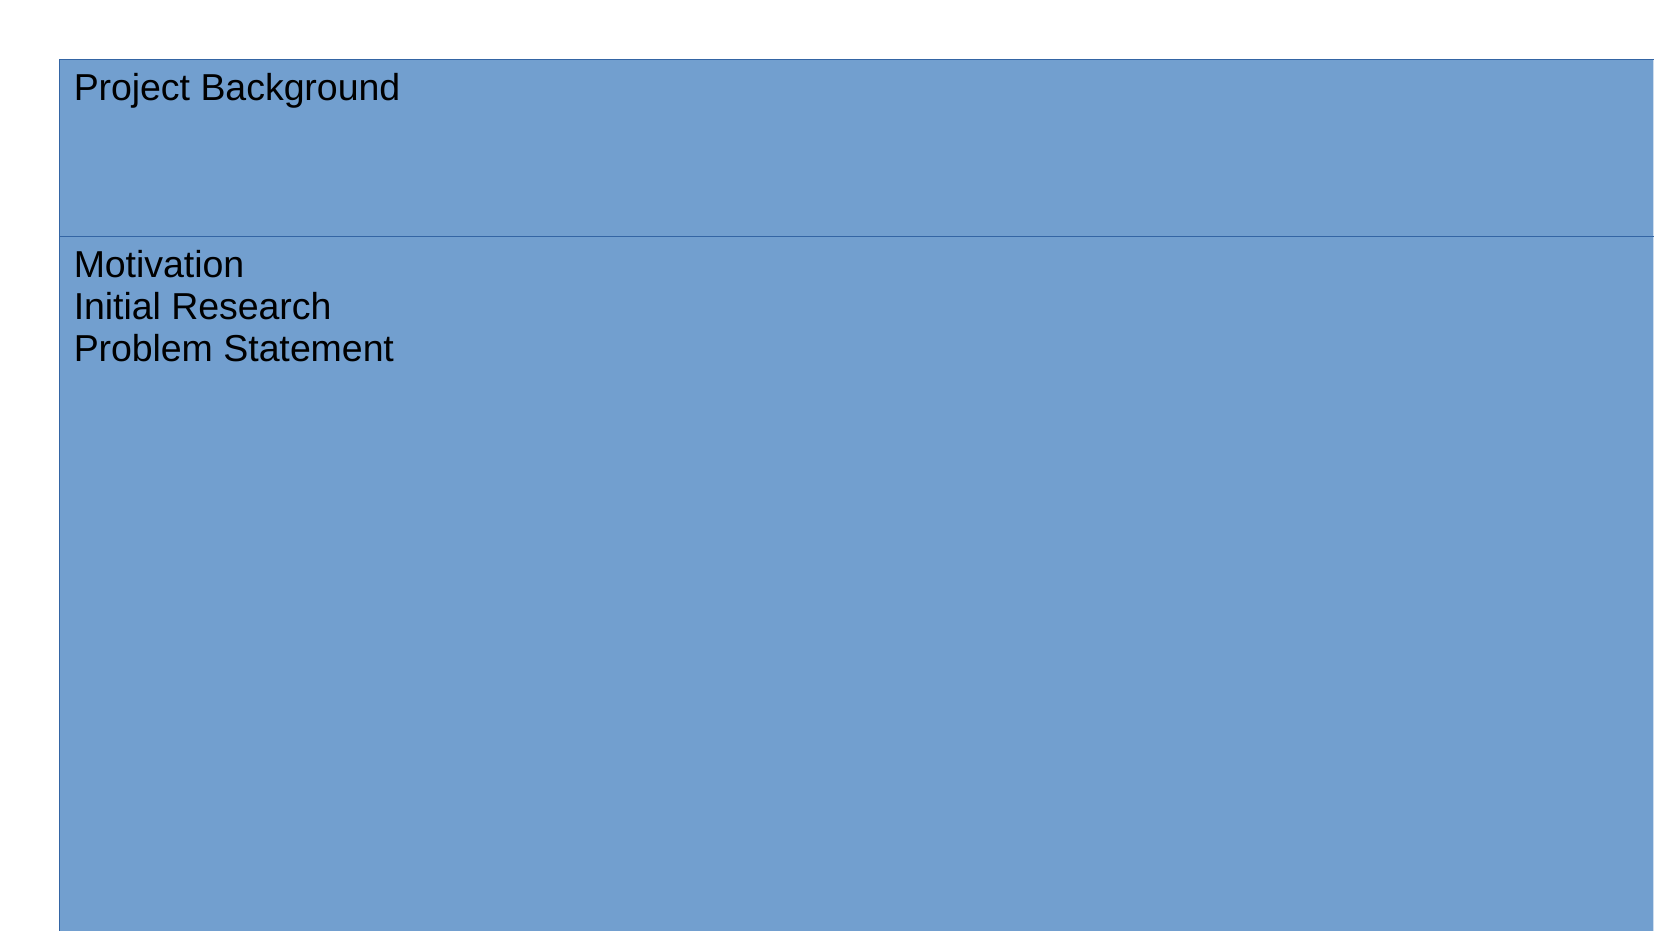

Project Background
Motivation
Initial Research
Problem Statement